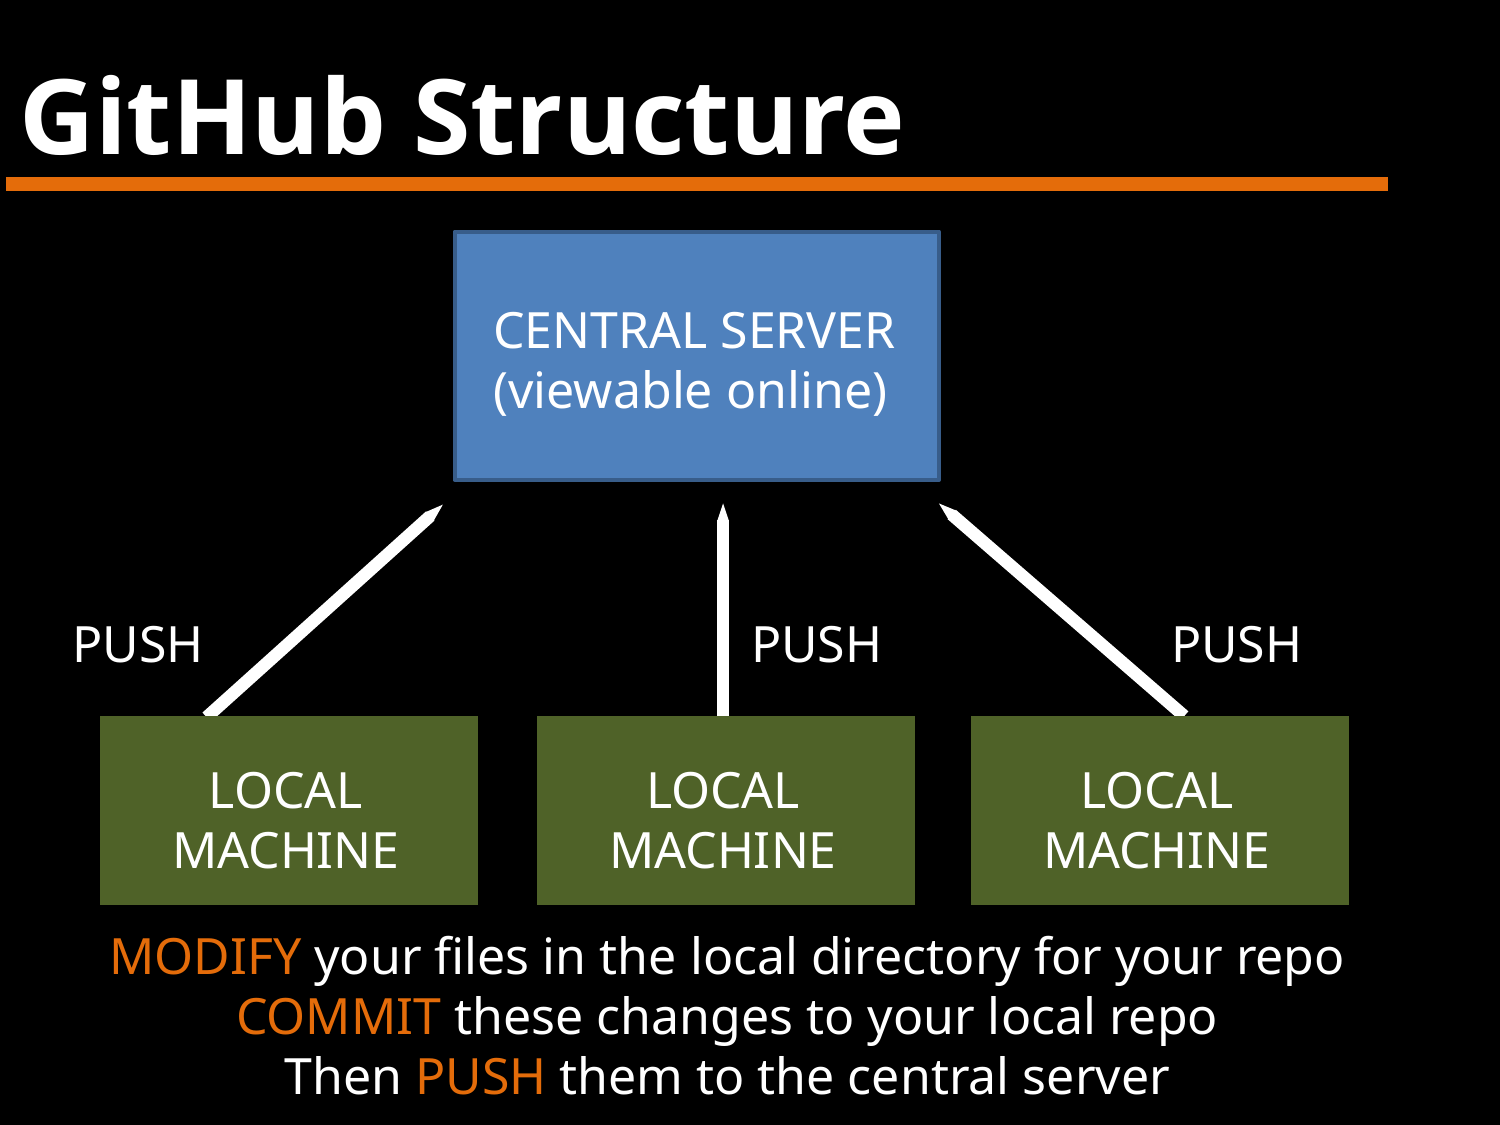

GitHub Structure
CENTRAL SERVER
(viewable online)
PUSH
PUSH
PUSH
LOCAL MACHINE
LOCAL MACHINE
LOCAL MACHINE
MODIFY your files in the local directory for your repo
COMMIT these changes to your local repo
Then PUSH them to the central server